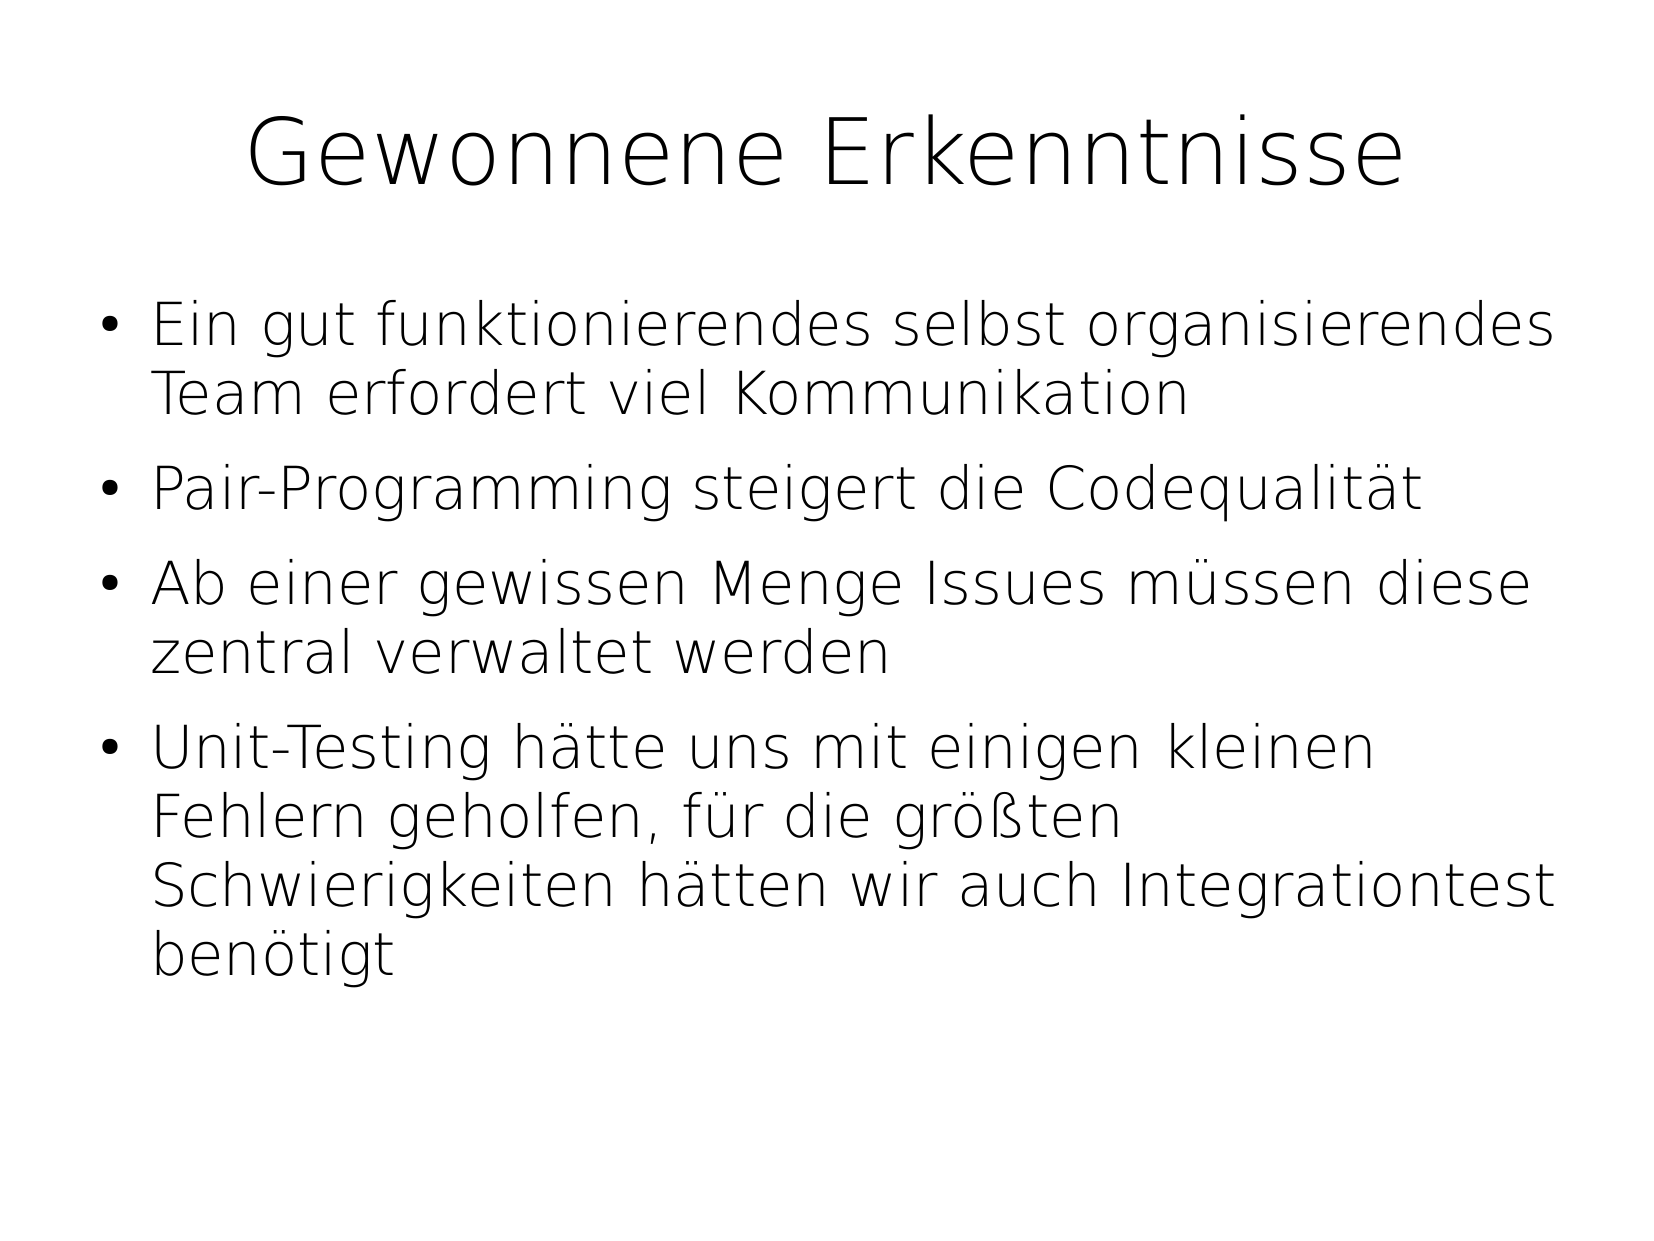

# Gewonnene Erkenntnisse
Ein gut funktionierendes selbst organisierendes Team erfordert viel Kommunikation
Pair-Programming steigert die Codequalität
Ab einer gewissen Menge Issues müssen diese zentral verwaltet werden
Unit-Testing hätte uns mit einigen kleinen Fehlern geholfen, für die größten Schwierigkeiten hätten wir auch Integrationtest benötigt